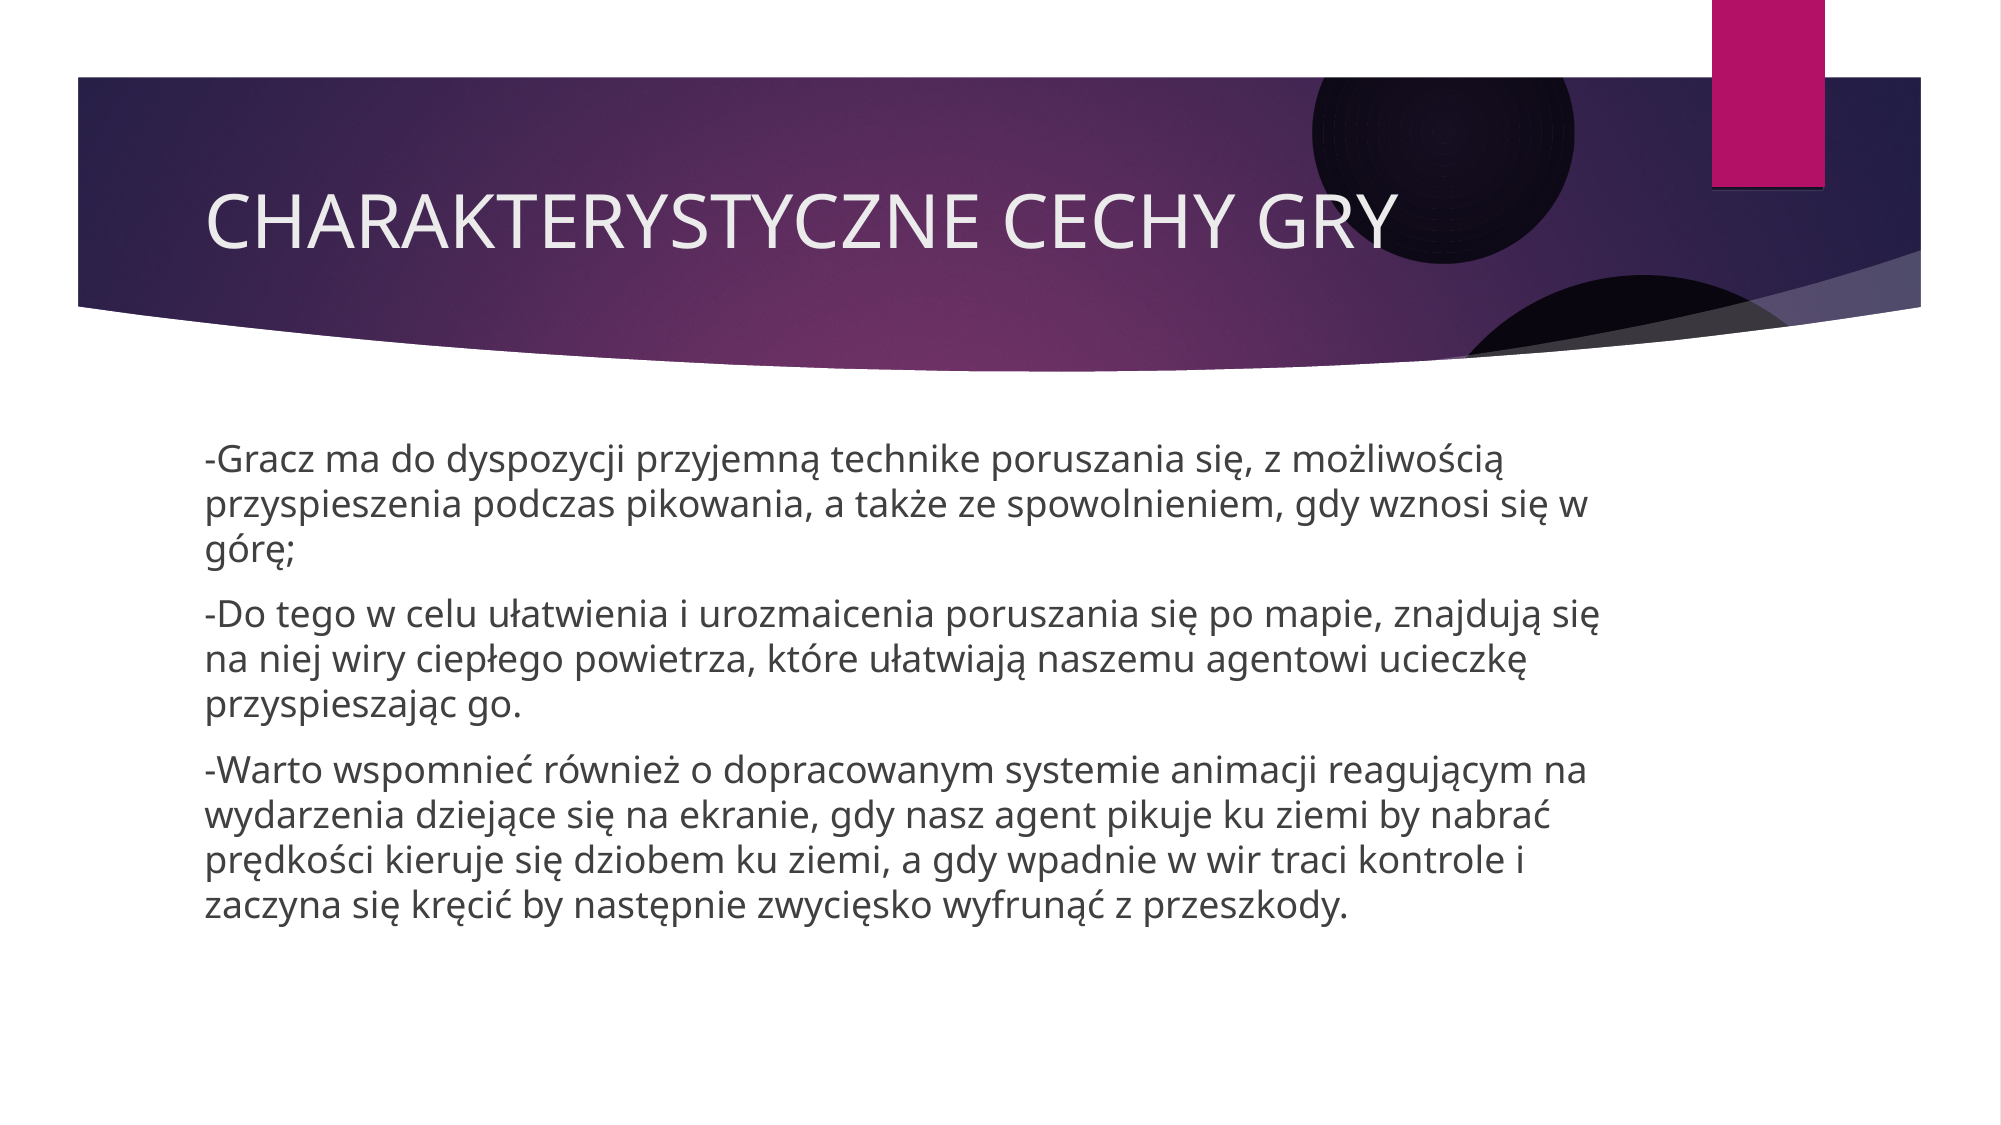

# CHARAKTERYSTYCZNE CECHY GRY
-Gracz ma do dyspozycji przyjemną technike poruszania się, z możliwością przyspieszenia podczas pikowania, a także ze spowolnieniem, gdy wznosi się w górę;
-Do tego w celu ułatwienia i urozmaicenia poruszania się po mapie, znajdują się na niej wiry ciepłego powietrza, które ułatwiają naszemu agentowi ucieczkę przyspieszając go.
-Warto wspomnieć również o dopracowanym systemie animacji reagującym na wydarzenia dziejące się na ekranie, gdy nasz agent pikuje ku ziemi by nabrać prędkości kieruje się dziobem ku ziemi, a gdy wpadnie w wir traci kontrole i zaczyna się kręcić by następnie zwycięsko wyfrunąć z przeszkody.